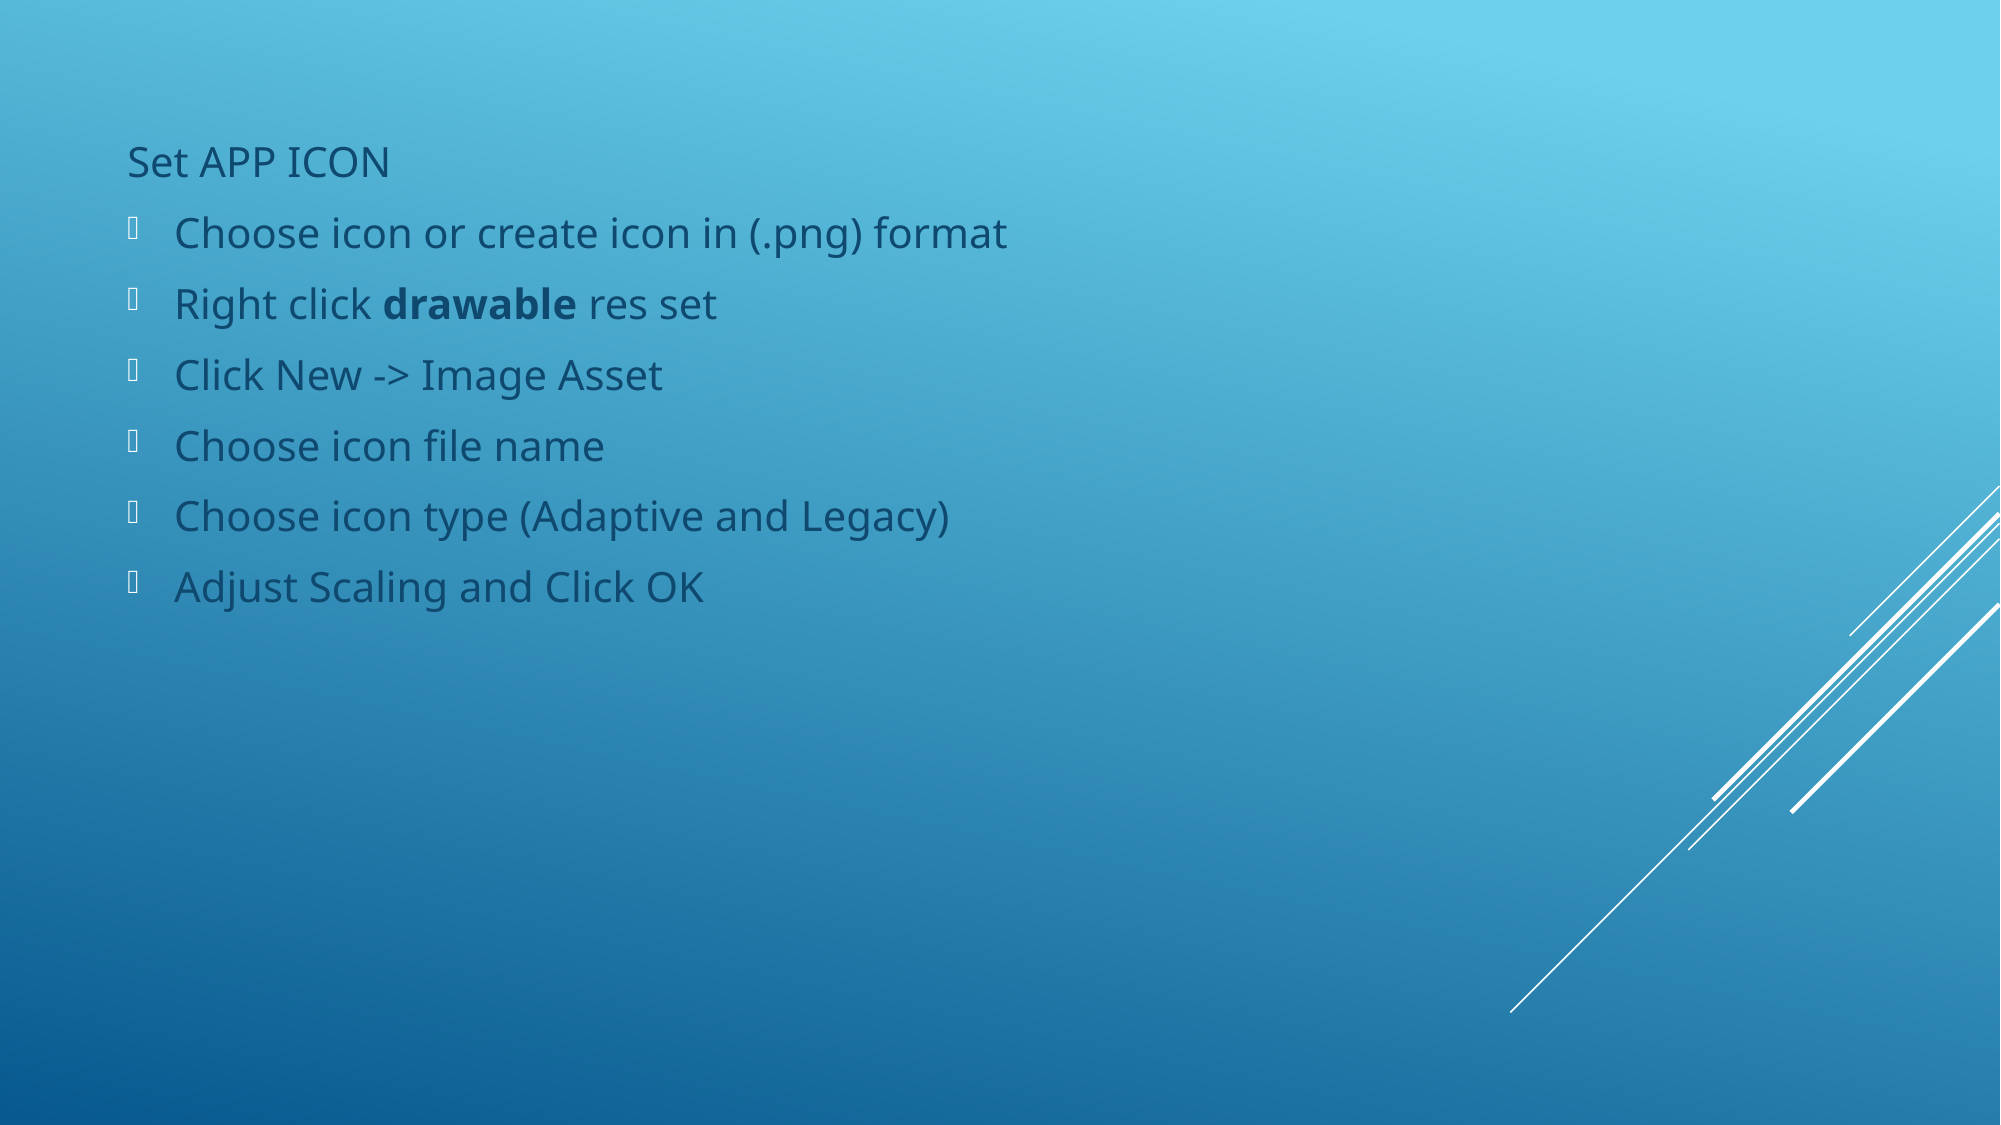

# Set APP ICON
Choose icon or create icon in (.png) format
Right click drawable res set
Click New -> Image Asset
Choose icon file name
Choose icon type (Adaptive and Legacy)
Adjust Scaling and Click OK